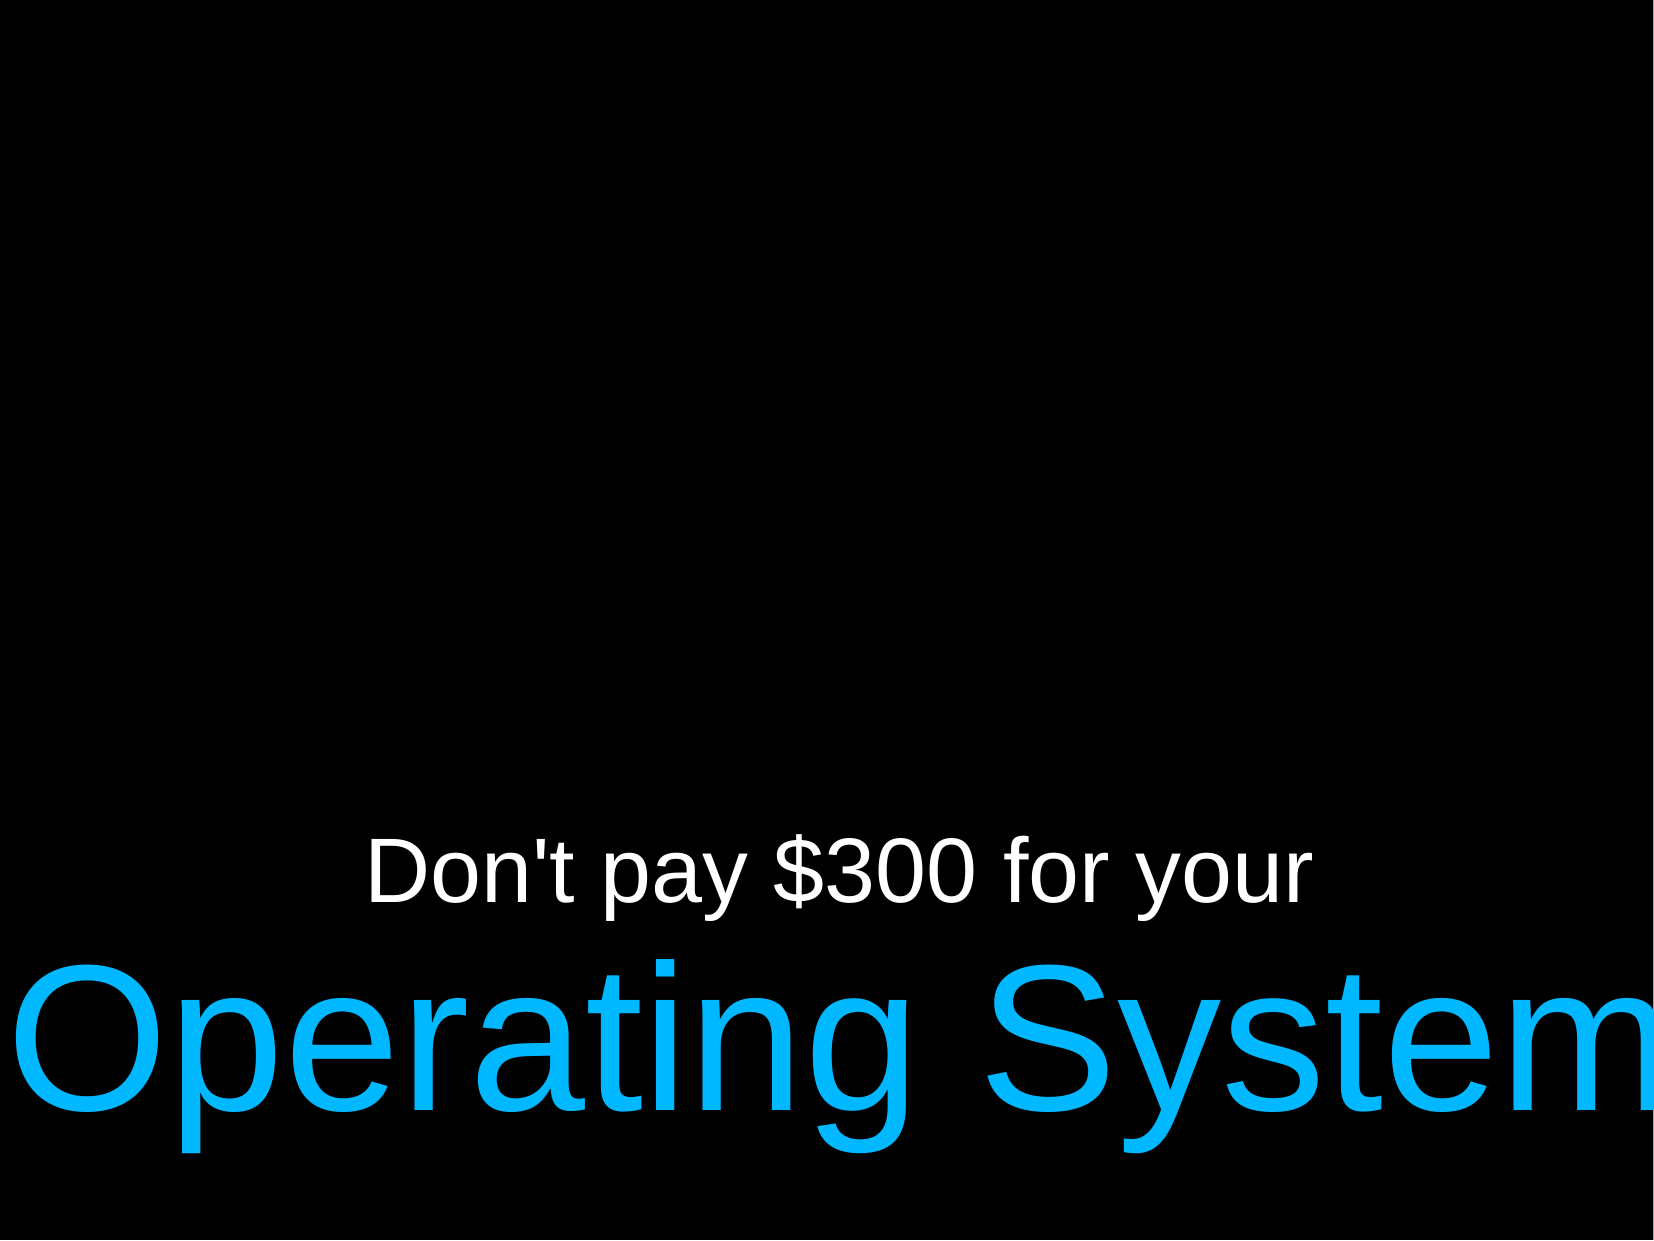

Don't pay $300 for your
Operating System